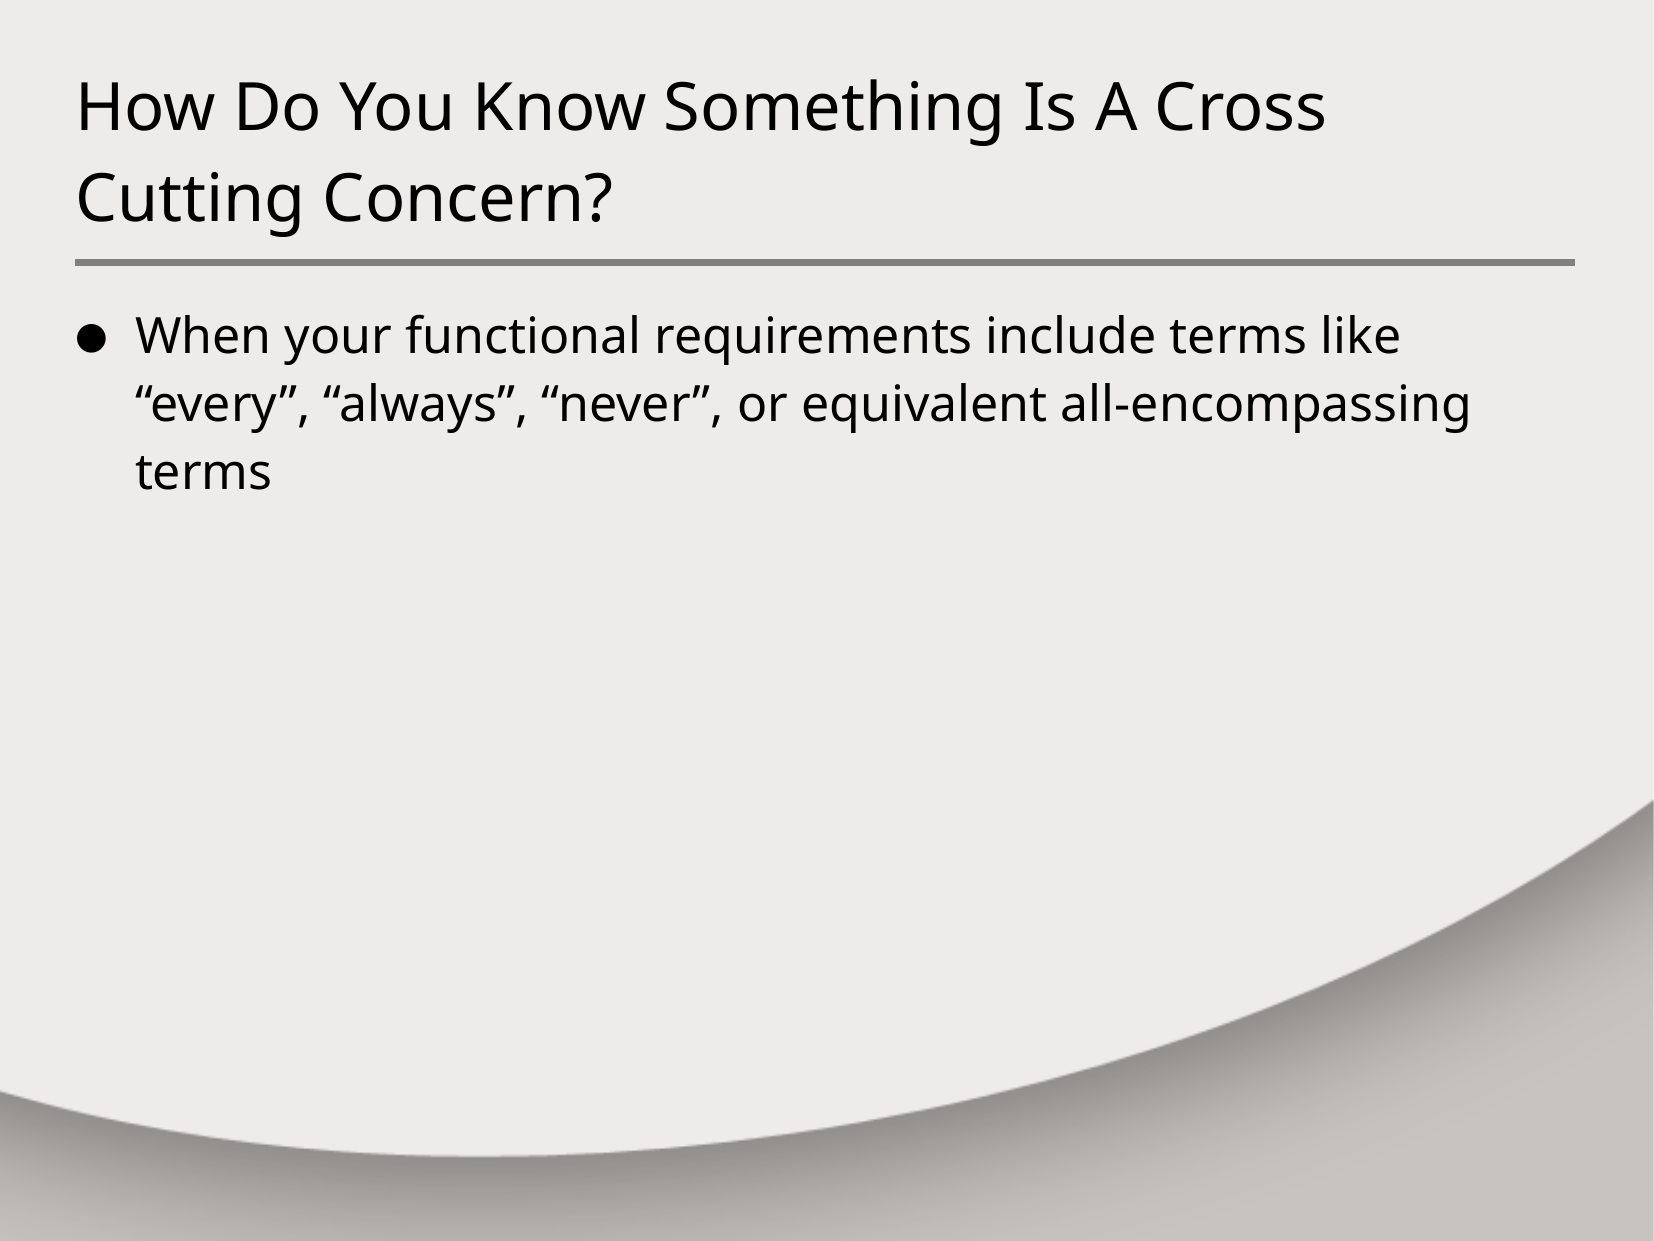

# How Do You Know Something Is A Cross Cutting Concern?
When your functional requirements include terms like “every”, “always”, “never”, or equivalent all-encompassing terms